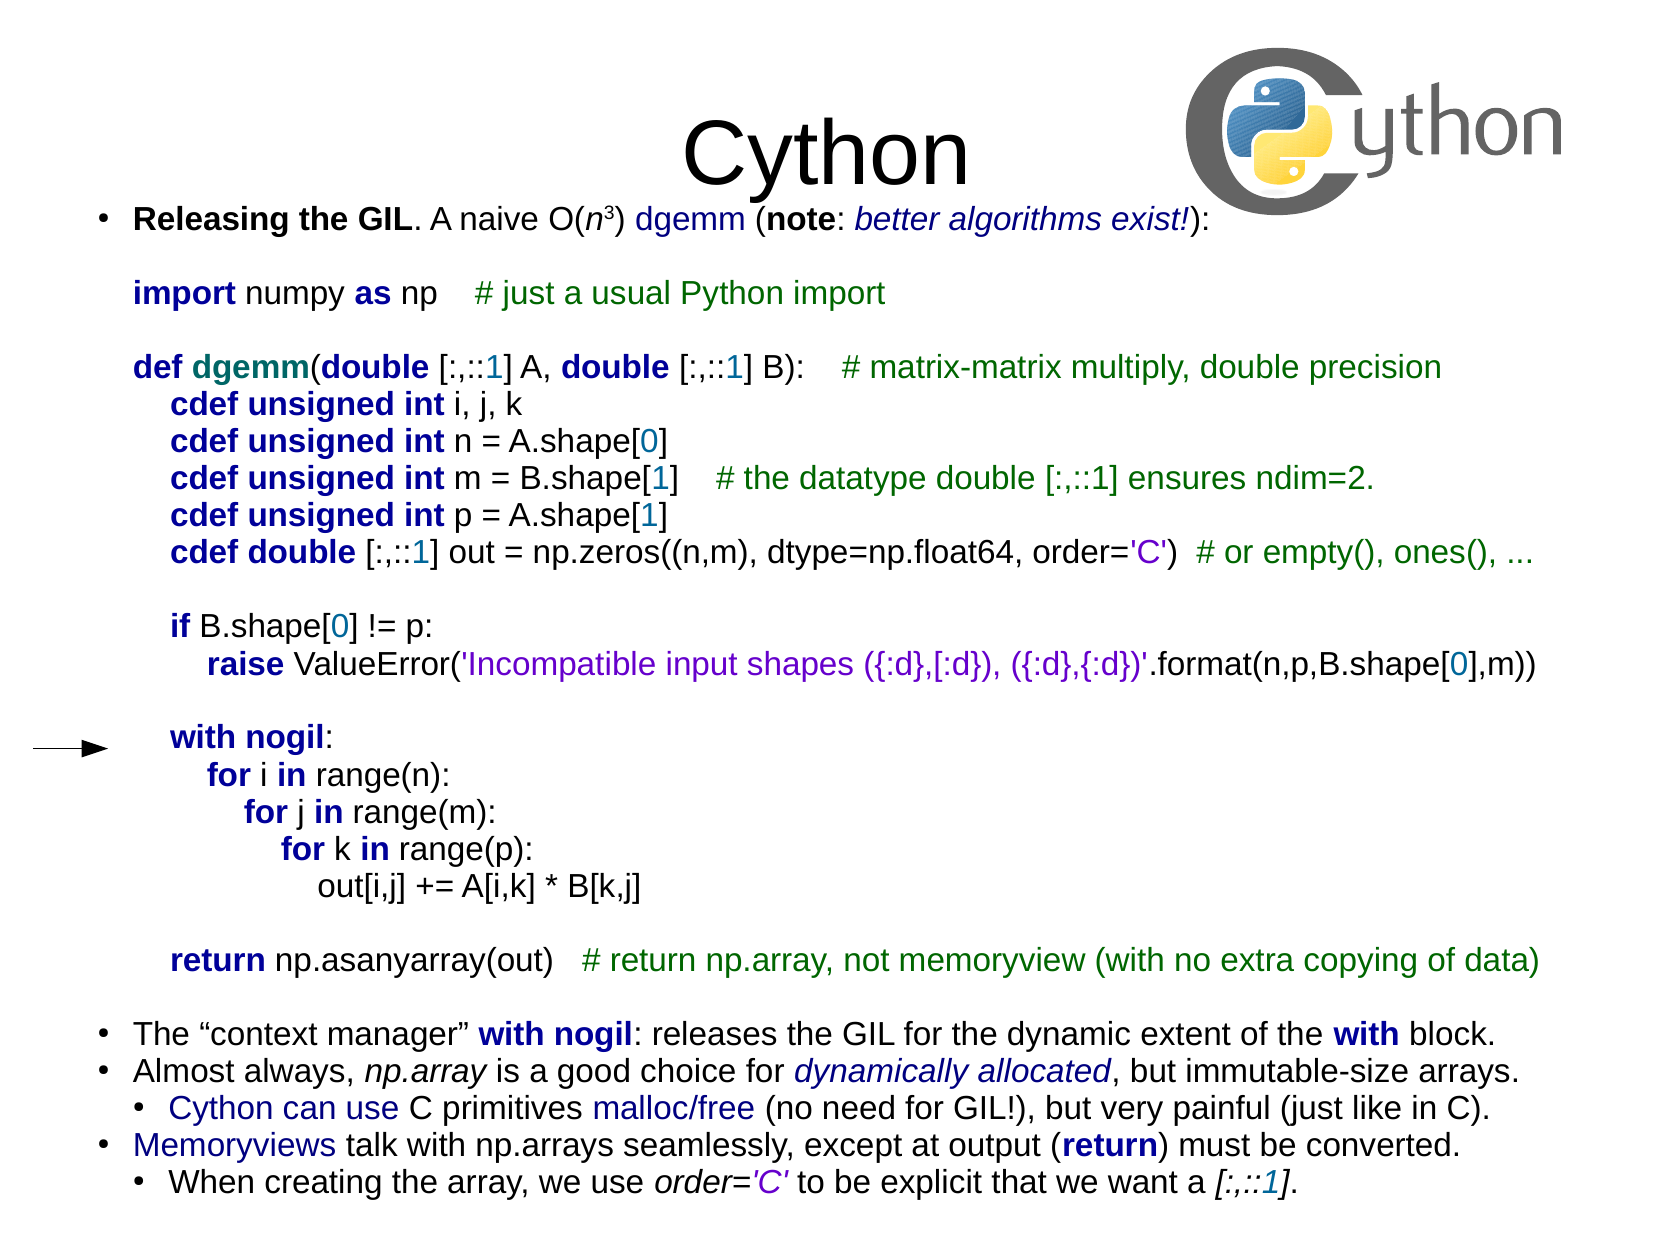

# Cython
Releasing the GIL. A naive O(n3) dgemm (note: better algorithms exist!):
import numpy as np # just a usual Python import
def dgemm(double [:,::1] A, double [:,::1] B): # matrix-matrix multiply, double precision
 cdef unsigned int i, j, k
 cdef unsigned int n = A.shape[0]
 cdef unsigned int m = B.shape[1] # the datatype double [:,::1] ensures ndim=2.
 cdef unsigned int p = A.shape[1]
 cdef double [:,::1] out = np.zeros((n,m), dtype=np.float64, order='C') # or empty(), ones(), ...
 if B.shape[0] != p:
 raise ValueError('Incompatible input shapes ({:d},[:d}), ({:d},{:d})'.format(n,p,B.shape[0],m))
 with nogil:
 for i in range(n):
 for j in range(m):
 for k in range(p):
 out[i,j] += A[i,k] * B[k,j]
 return np.asanyarray(out) # return np.array, not memoryview (with no extra copying of data)
The “context manager” with nogil: releases the GIL for the dynamic extent of the with block.
Almost always, np.array is a good choice for dynamically allocated, but immutable-size arrays.
Cython can use C primitives malloc/free (no need for GIL!), but very painful (just like in C).
Memoryviews talk with np.arrays seamlessly, except at output (return) must be converted.
When creating the array, we use order='C' to be explicit that we want a [:,::1].